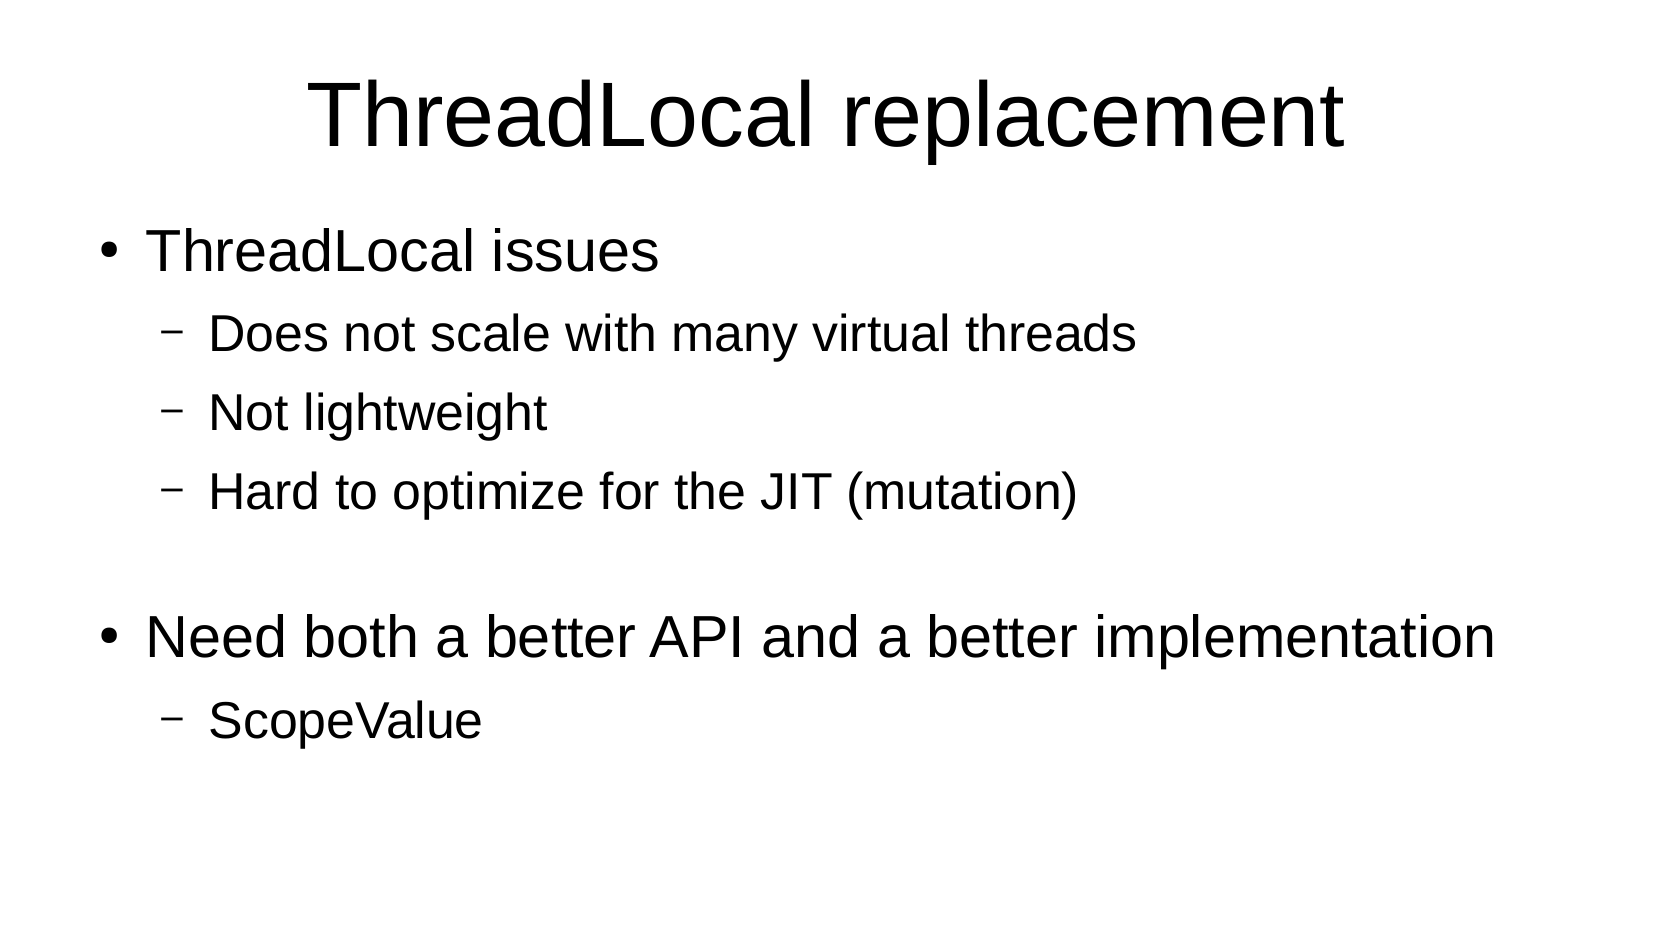

# ThreadLocal replacement
ThreadLocal issues
Does not scale with many virtual threads
Not lightweight
Hard to optimize for the JIT (mutation)
Need both a better API and a better implementation
ScopeValue